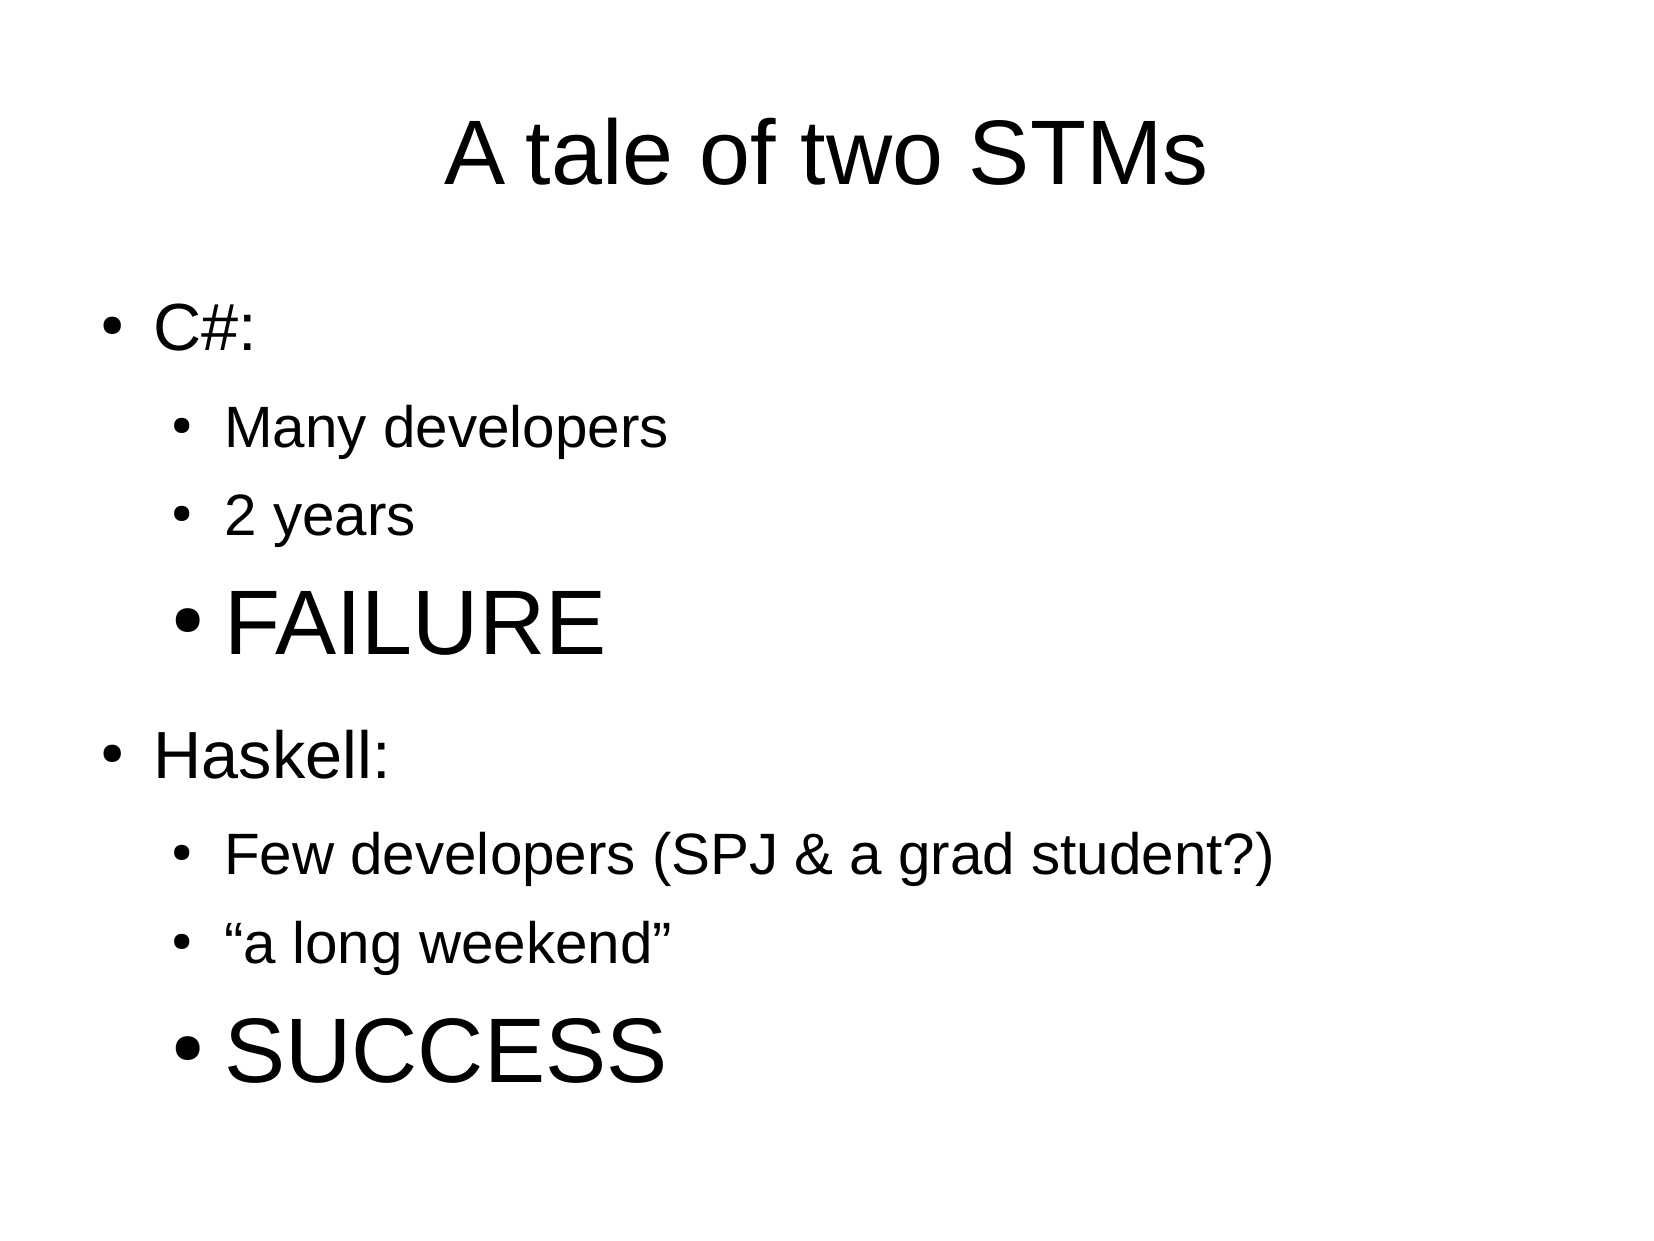

# A tale of two STMs
C#:
Many developers
2 years
FAILURE
Haskell:
Few developers (SPJ & a grad student?)
“a long weekend”
SUCCESS